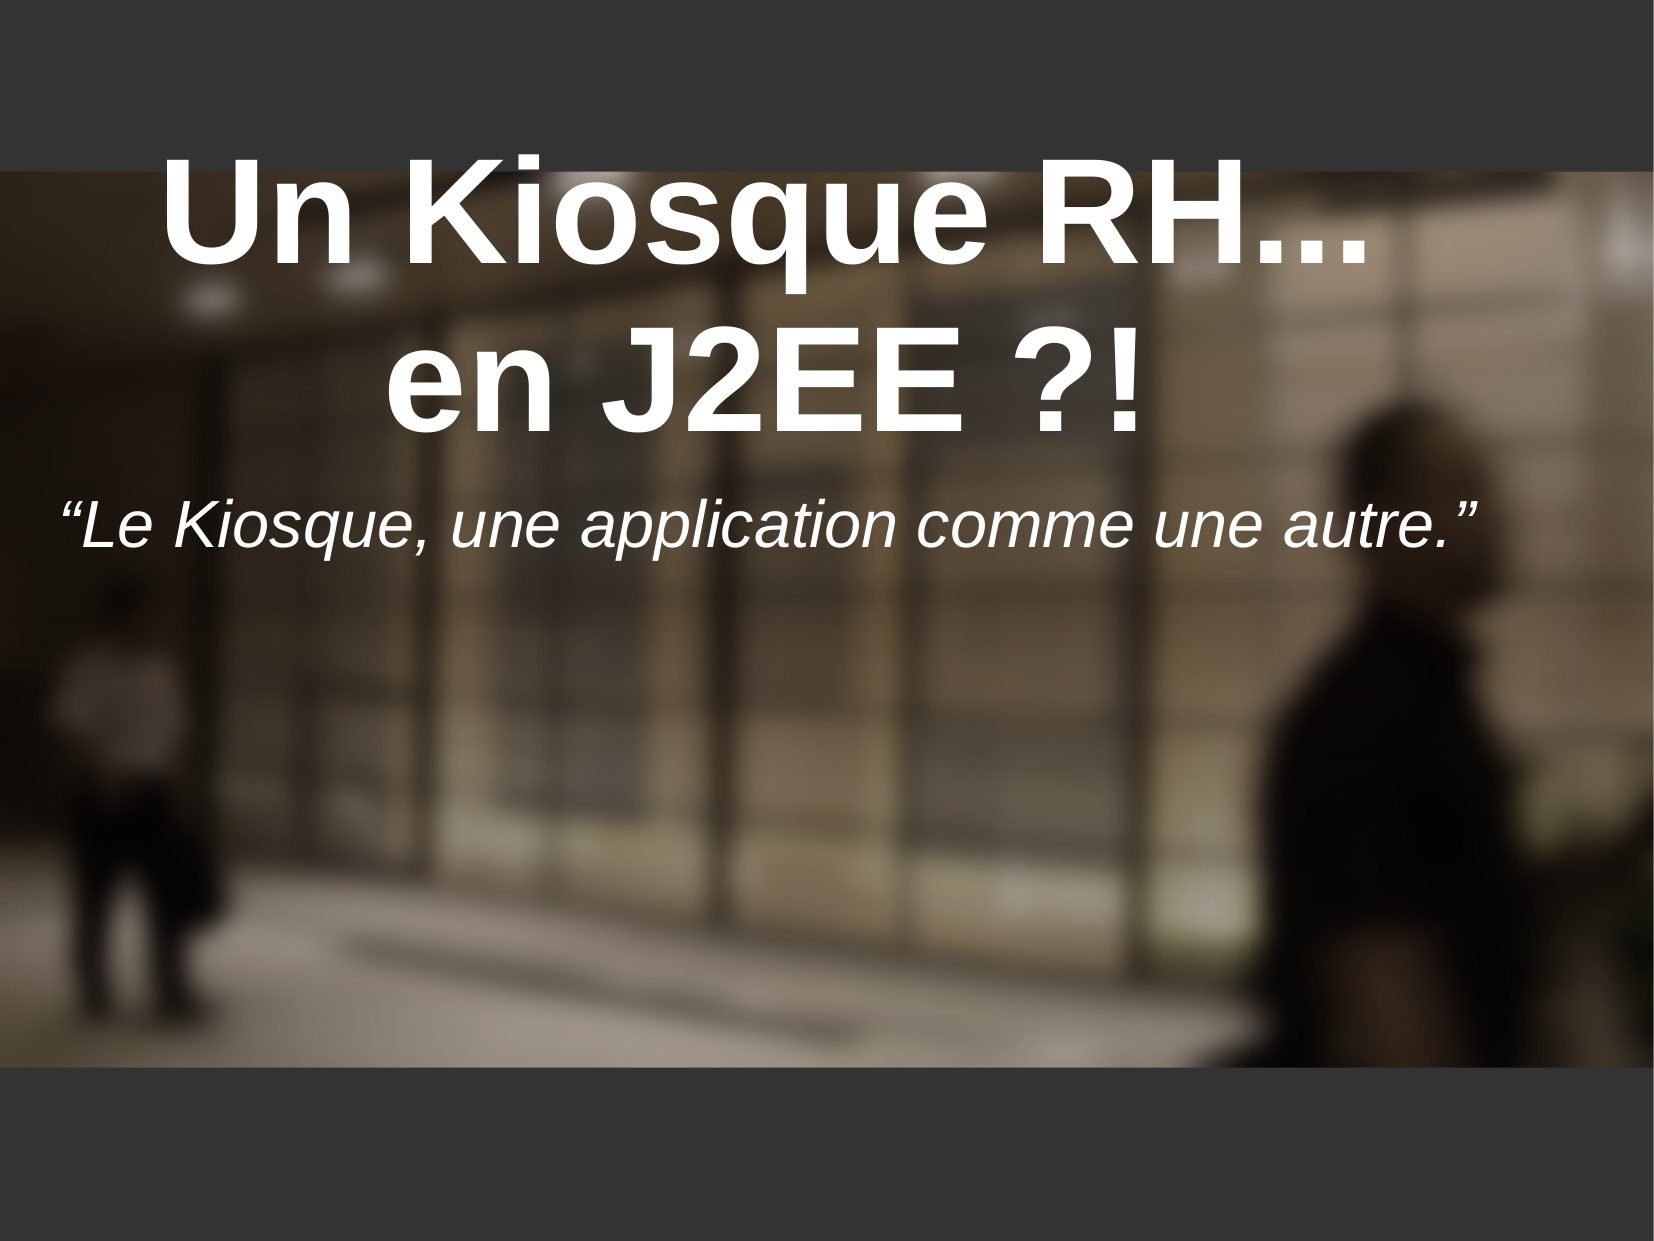

# Un Kiosque RH... en J2EE ?!
“Le Kiosque, une application comme une autre.”